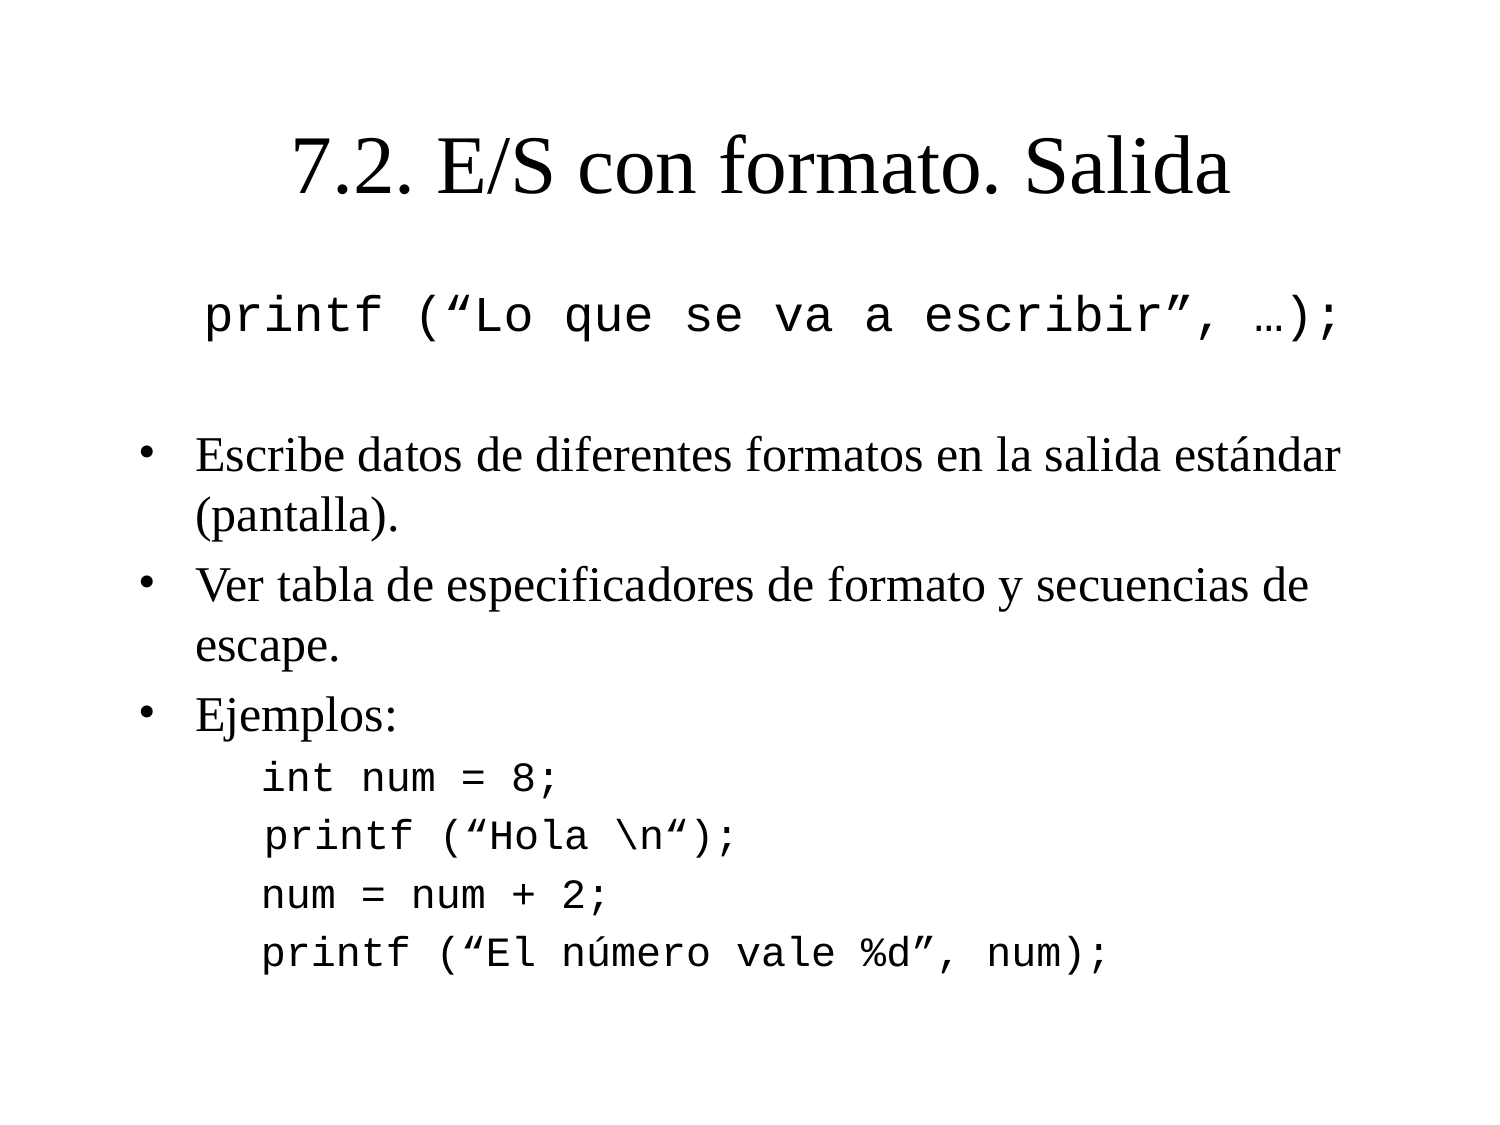

# 7.2. E/S con formato. Salida
printf (“Lo que se va a escribir”, …);
Escribe datos de diferentes formatos en la salida estándar (pantalla).
Ver tabla de especificadores de formato y secuencias de escape.
Ejemplos:
	int num = 8;
 printf (“Hola \n“);
	num = num + 2;
	printf (“El número vale %d”, num);